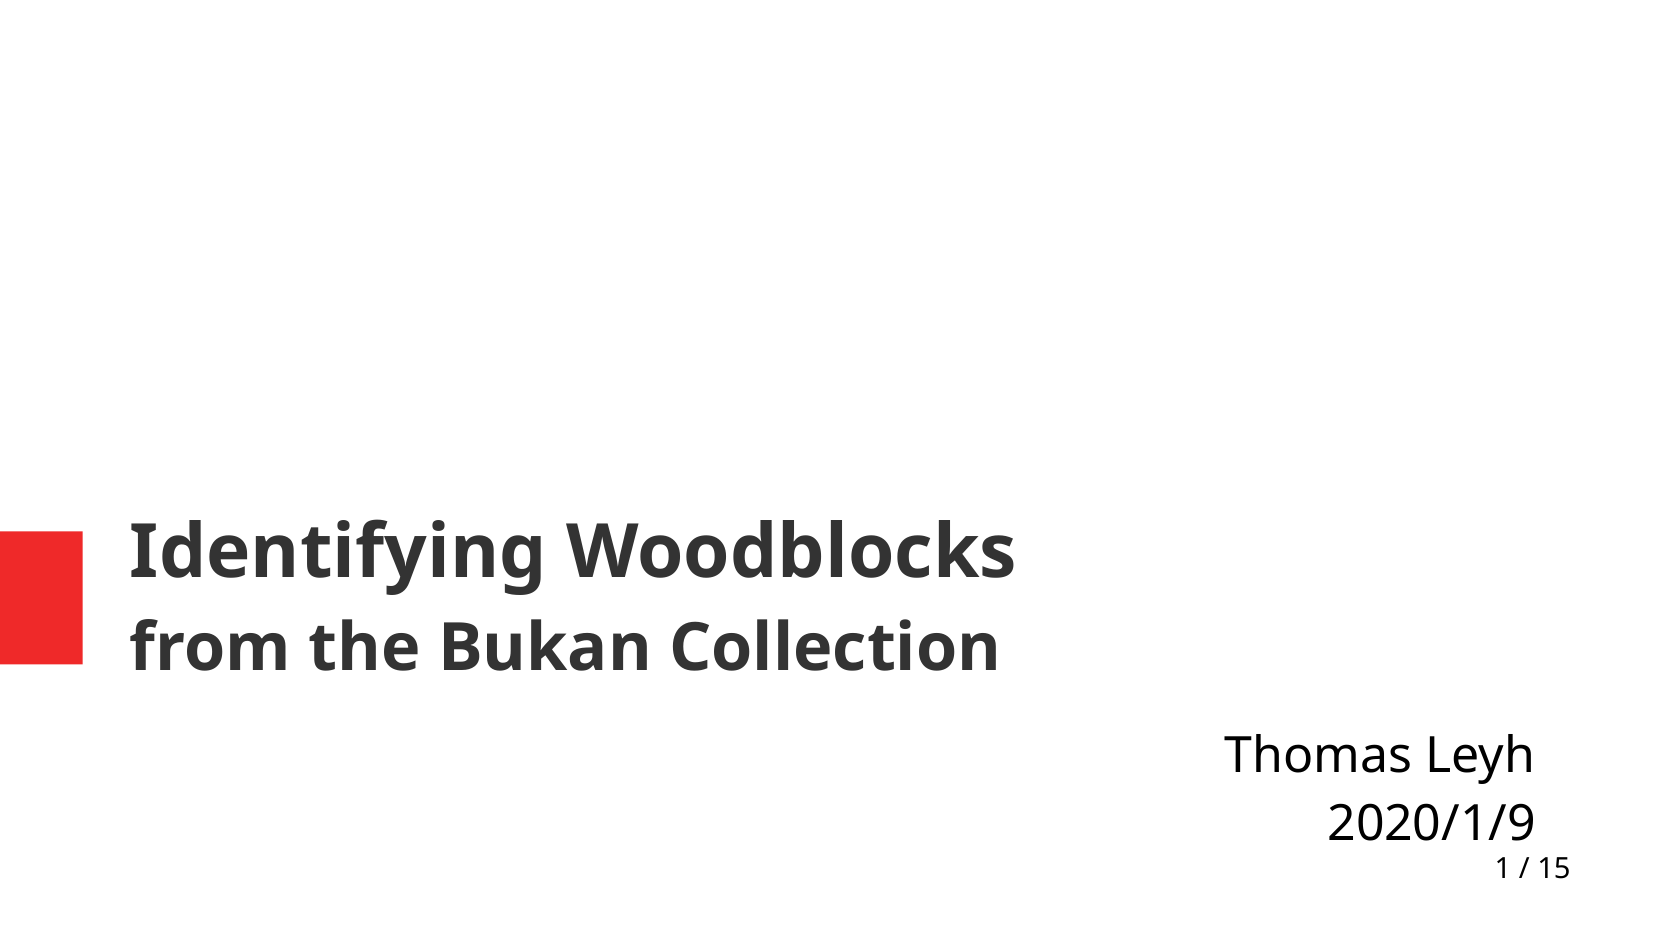

# Identifying Woodblocks from the Bukan Collection
Thomas Leyh
2020/1/9
1